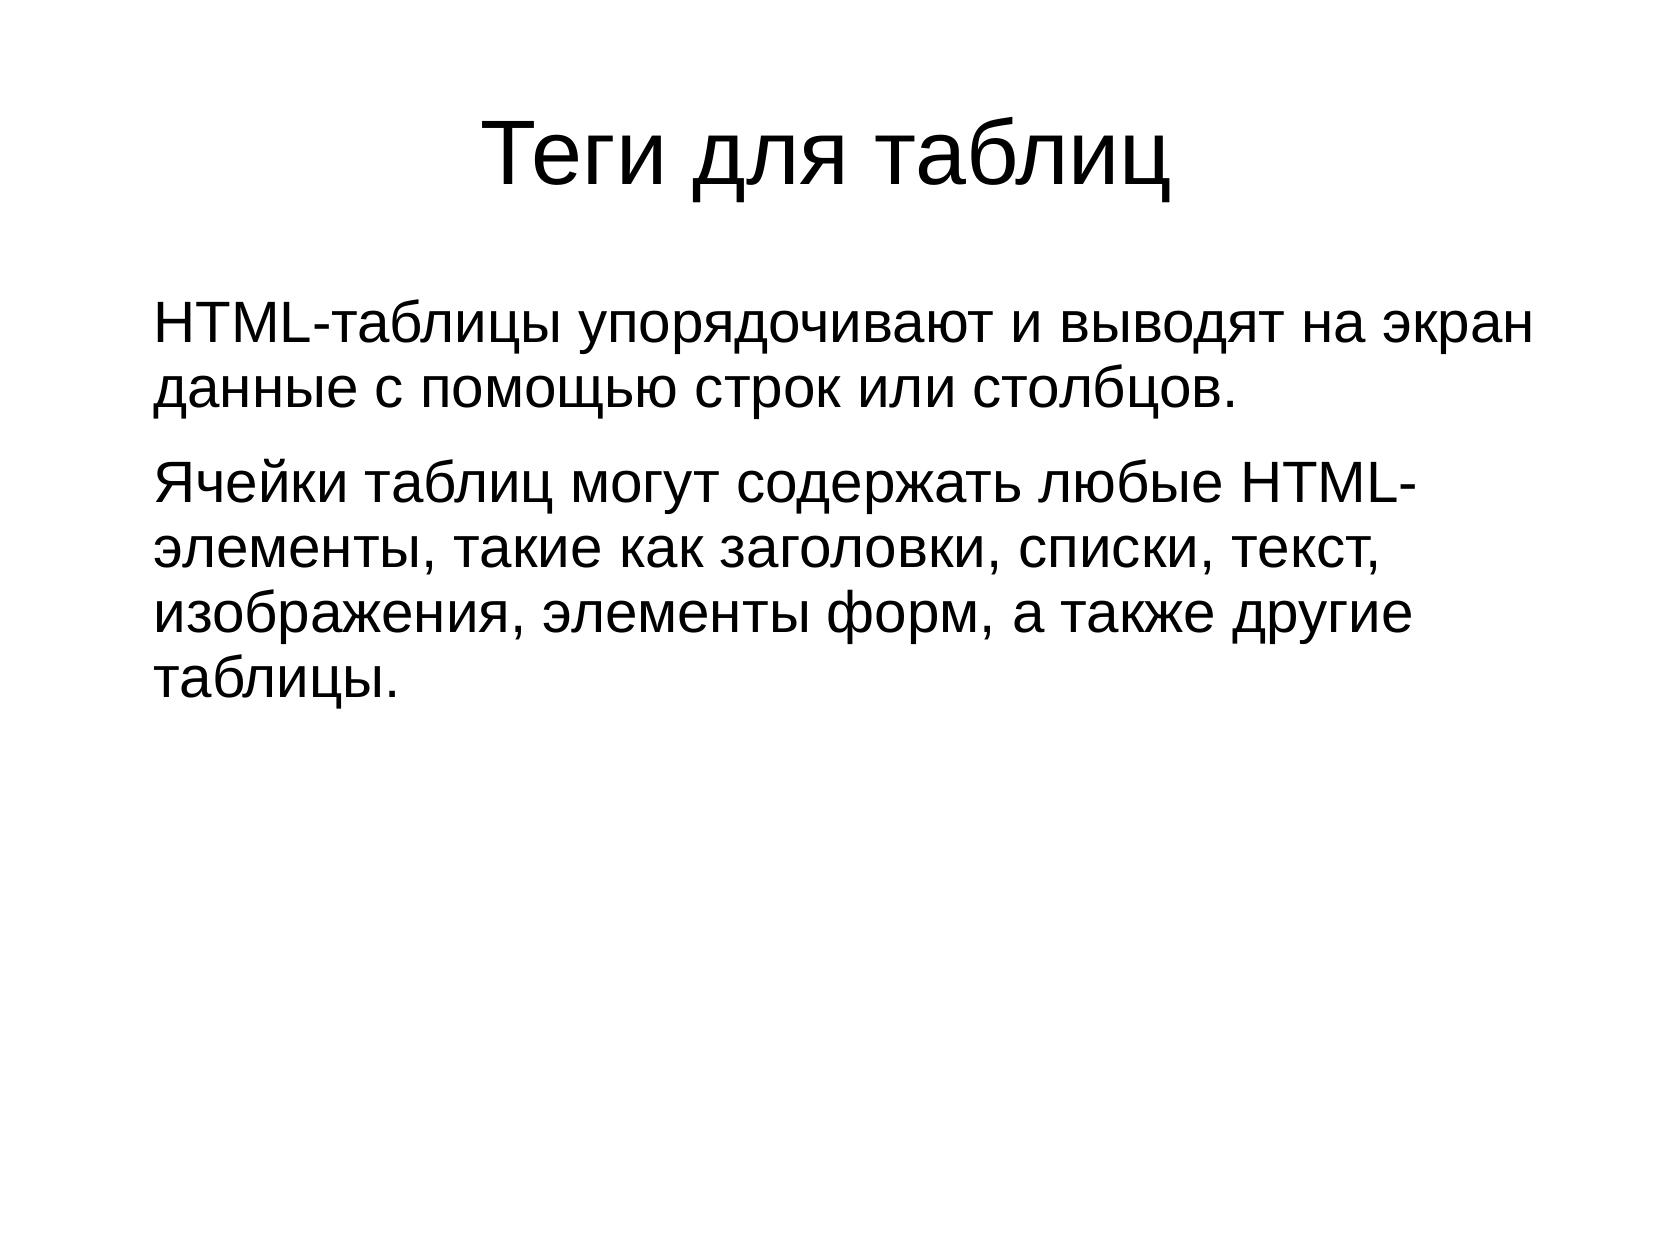

# Теги для таблиц
HTML-таблицы упорядочивают и выводят на экран данные с помощью строк или столбцов.
Ячейки таблиц могут содержать любые HTML-элементы, такие как заголовки, списки, текст, изображения, элементы форм, а также другие таблицы.